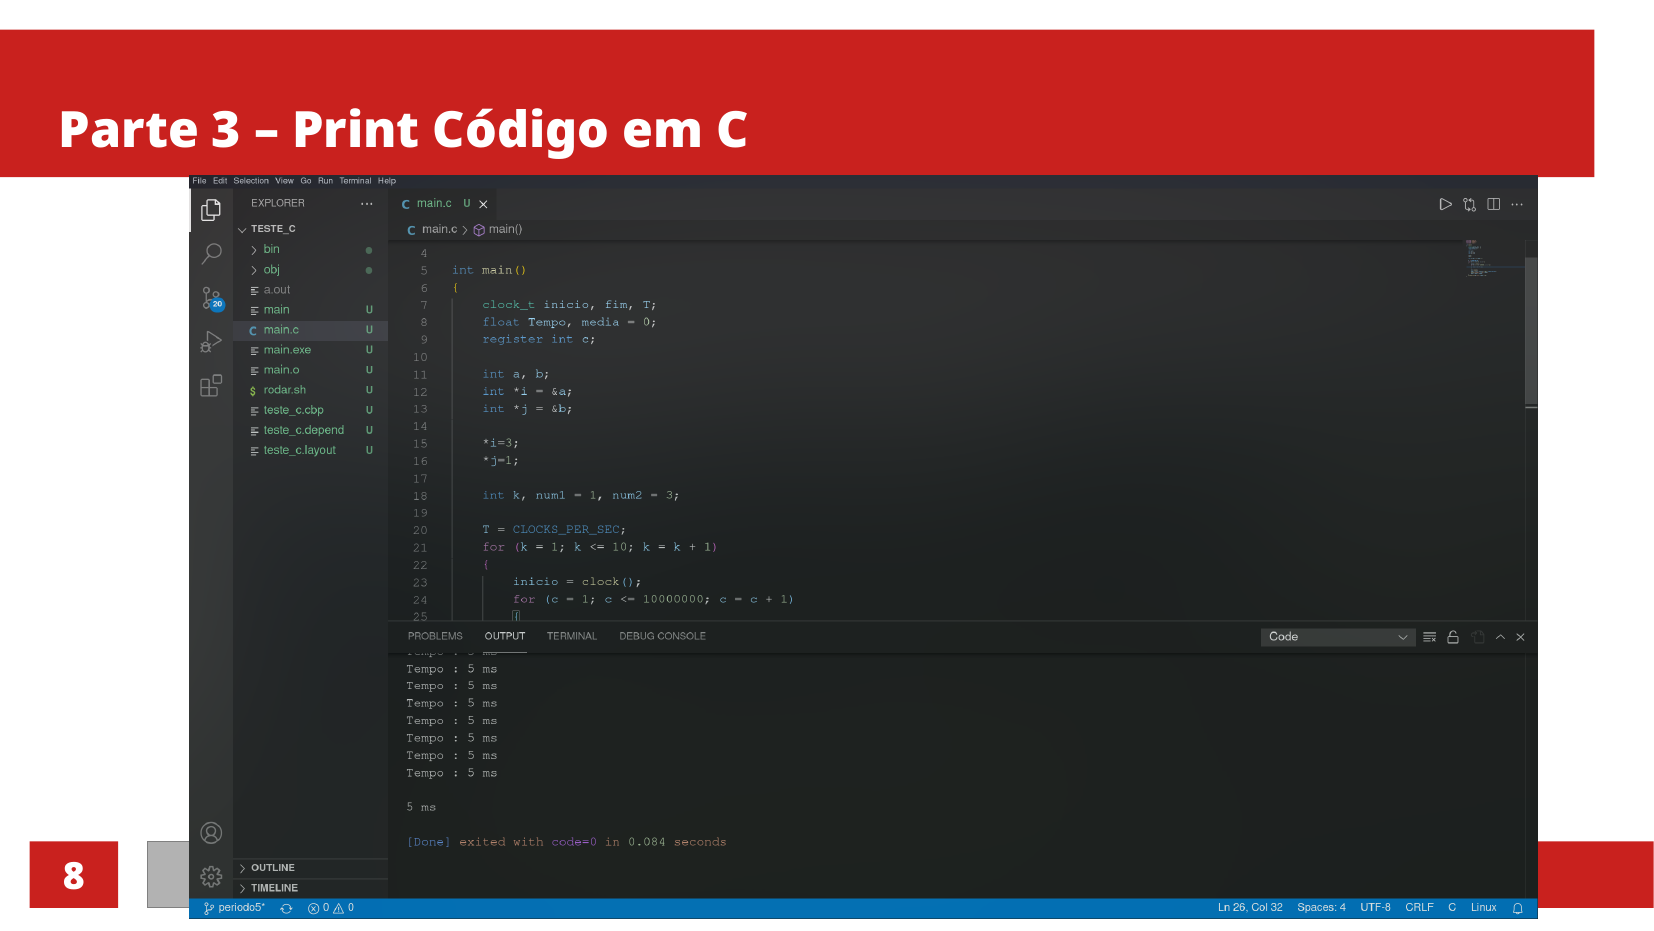

# Parte 3 – Print Código em C
8